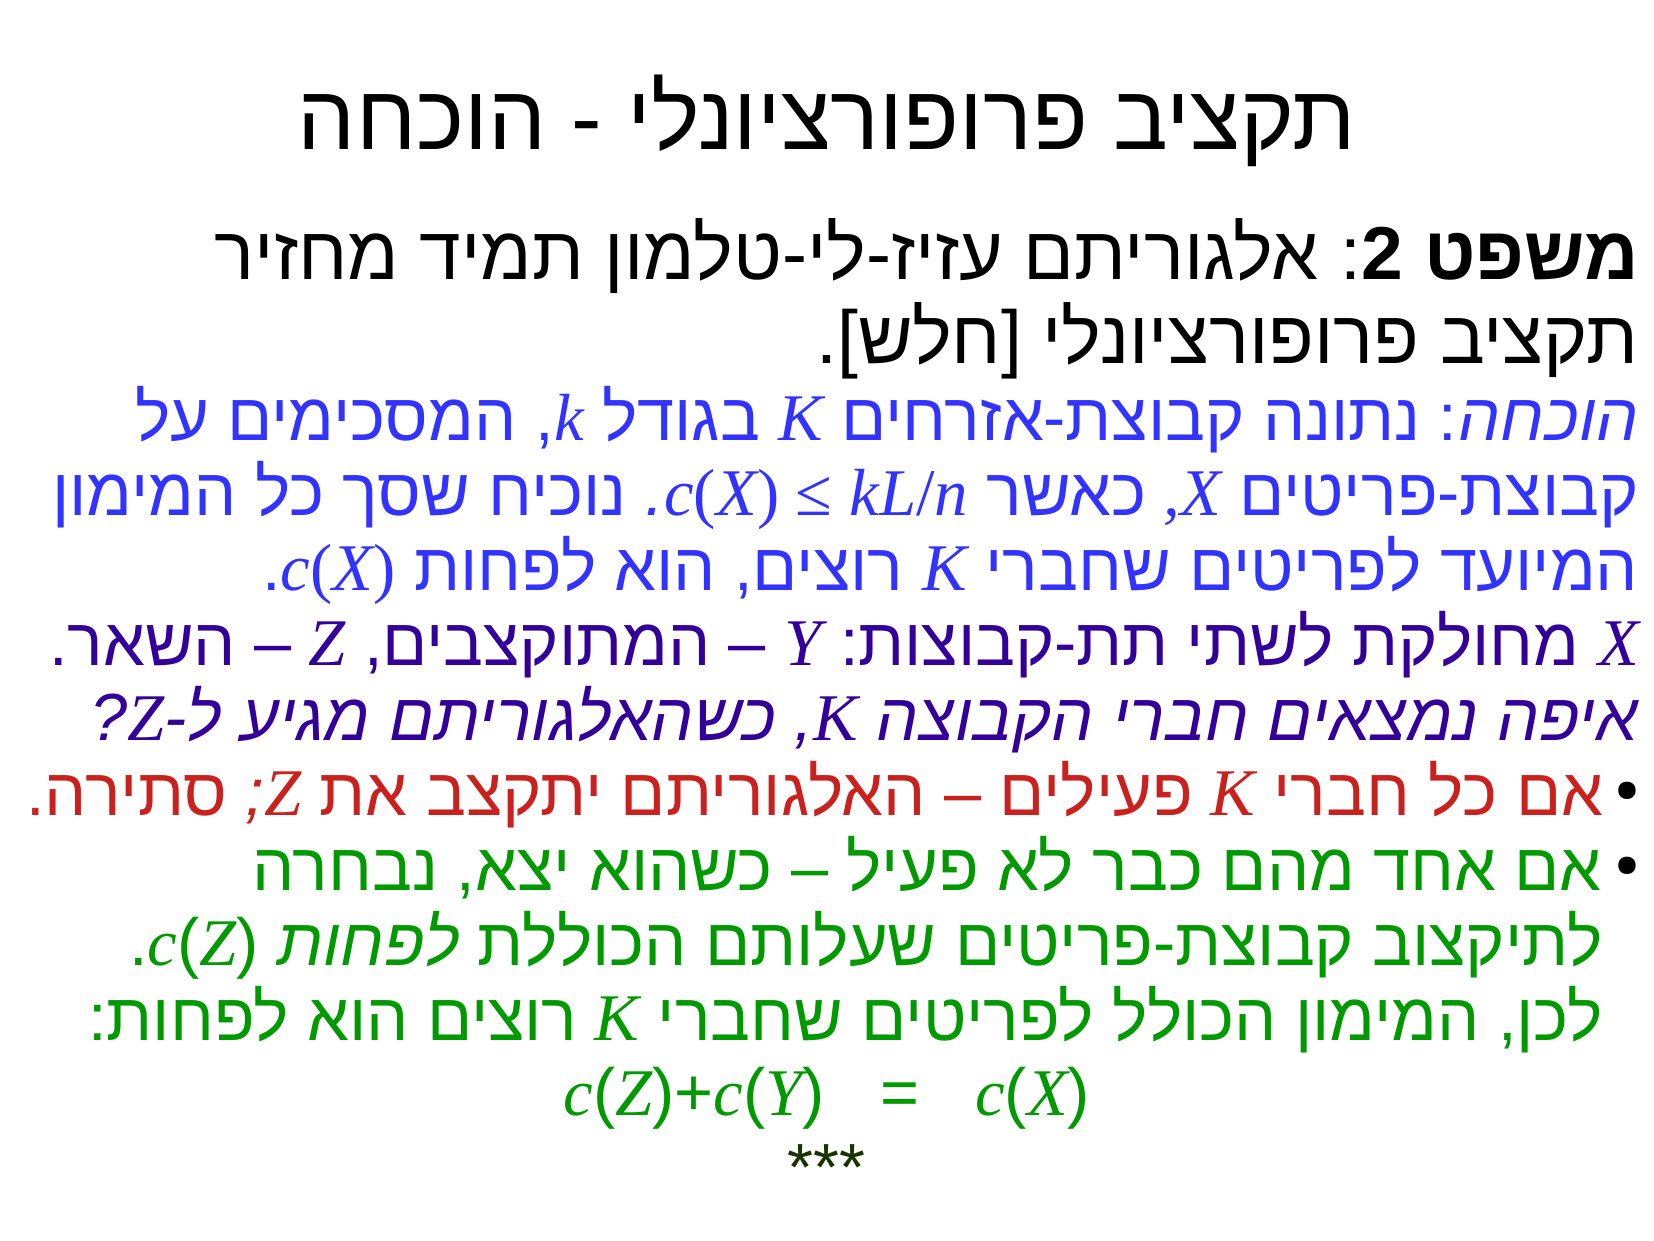

# תקציב פרופורציונלי - הוכחה
משפט 2: אלגוריתם עזיז-לי-טלמון תמיד מחזיר תקציב פרופורציונלי [חלש].
הוכחה: נתונה קבוצת-אזרחים K בגודל k, המסכימים על קבוצת-פריטים X, כאשר c(X) ≤ kL/n. נוכיח שסך כל המימון המיועד לפריטים שחברי K רוצים, הוא לפחות c(X).
X מחולקת לשתי תת-קבוצות: ‏Y – המתוקצבים, Z – השאר.
איפה נמצאים חברי הקבוצה K, כשהאלגוריתם מגיע ל-Z?
אם כל חברי K פעילים – האלגוריתם יתקצב את Z; סתירה.
אם אחד מהם כבר לא פעיל – כשהוא יצא, נבחרה לתיקצוב קבוצת-פריטים שעלותם הכוללת לפחות c(Z). לכן, המימון הכולל לפריטים שחברי K רוצים הוא לפחות:
c(Z)+c(Y) = c(X)
***